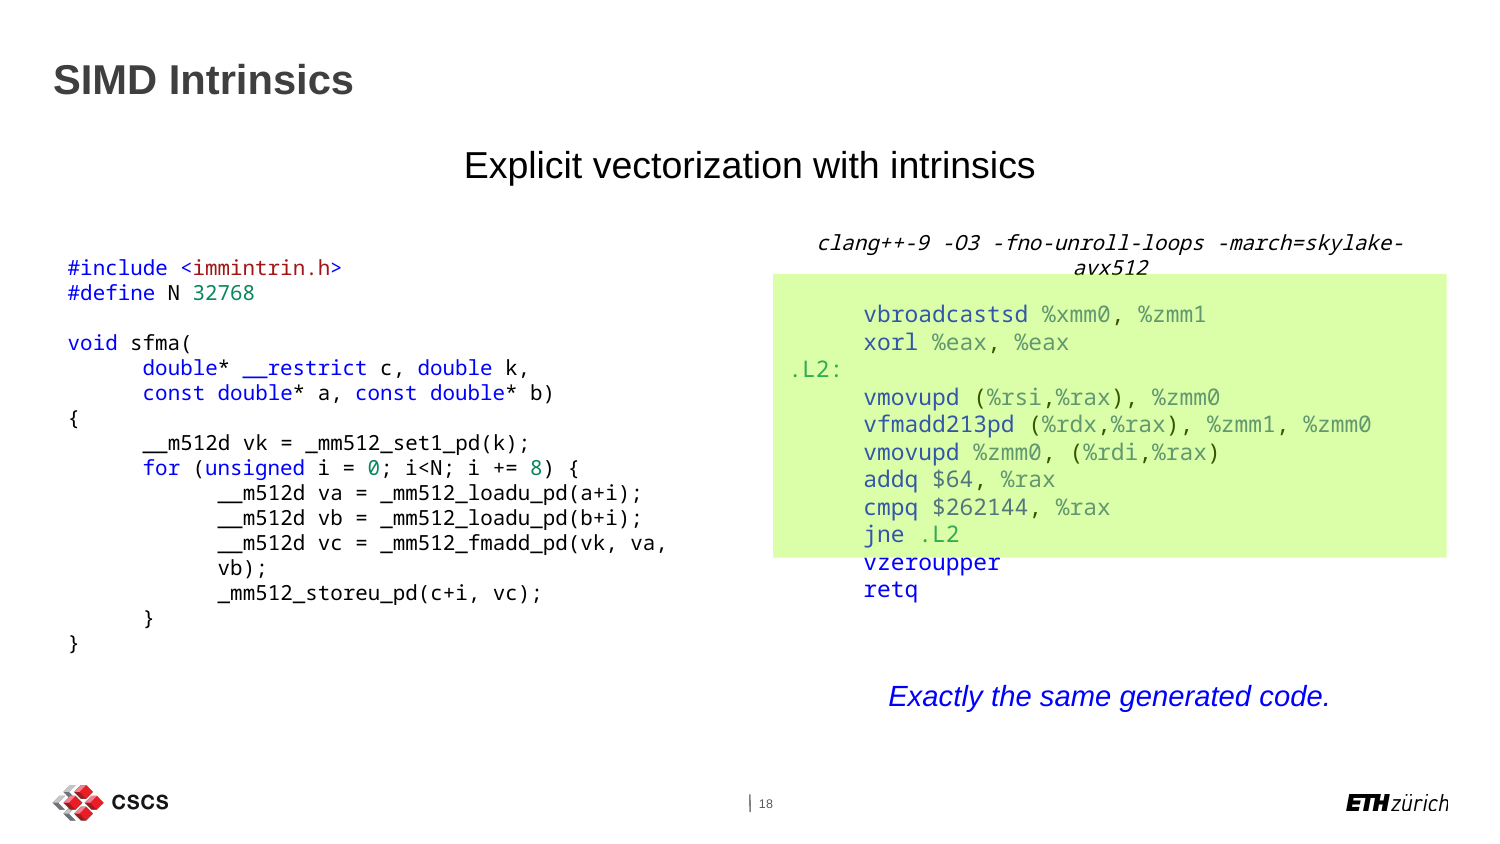

SIMD Intrinsics
# Explicit vectorization with intrinsics
#include <immintrin.h>
#define N 32768
void sfma(
double* __restrict c, double k,
const double* a, const double* b)
{
__m512d vk = _mm512_set1_pd(k);
for (unsigned i = 0; i<N; i += 8) {
__m512d va = _mm512_loadu_pd(a+i);
__m512d vb = _mm512_loadu_pd(b+i);
__m512d vc = _mm512_fmadd_pd(vk, va, vb);
_mm512_storeu_pd(c+i, vc);
}
}
clang++-9 -O3 -fno-unroll-loops -march=skylake-avx512
vbroadcastsd %xmm0, %zmm1
xorl %eax, %eax
.L2:
vmovupd (%rsi,%rax), %zmm0
vfmadd213pd (%rdx,%rax), %zmm1, %zmm0
vmovupd %zmm0, (%rdi,%rax)
addq $64, %rax
cmpq $262144, %rax
jne .L2
vzeroupper
retq
Exactly the same generated code.